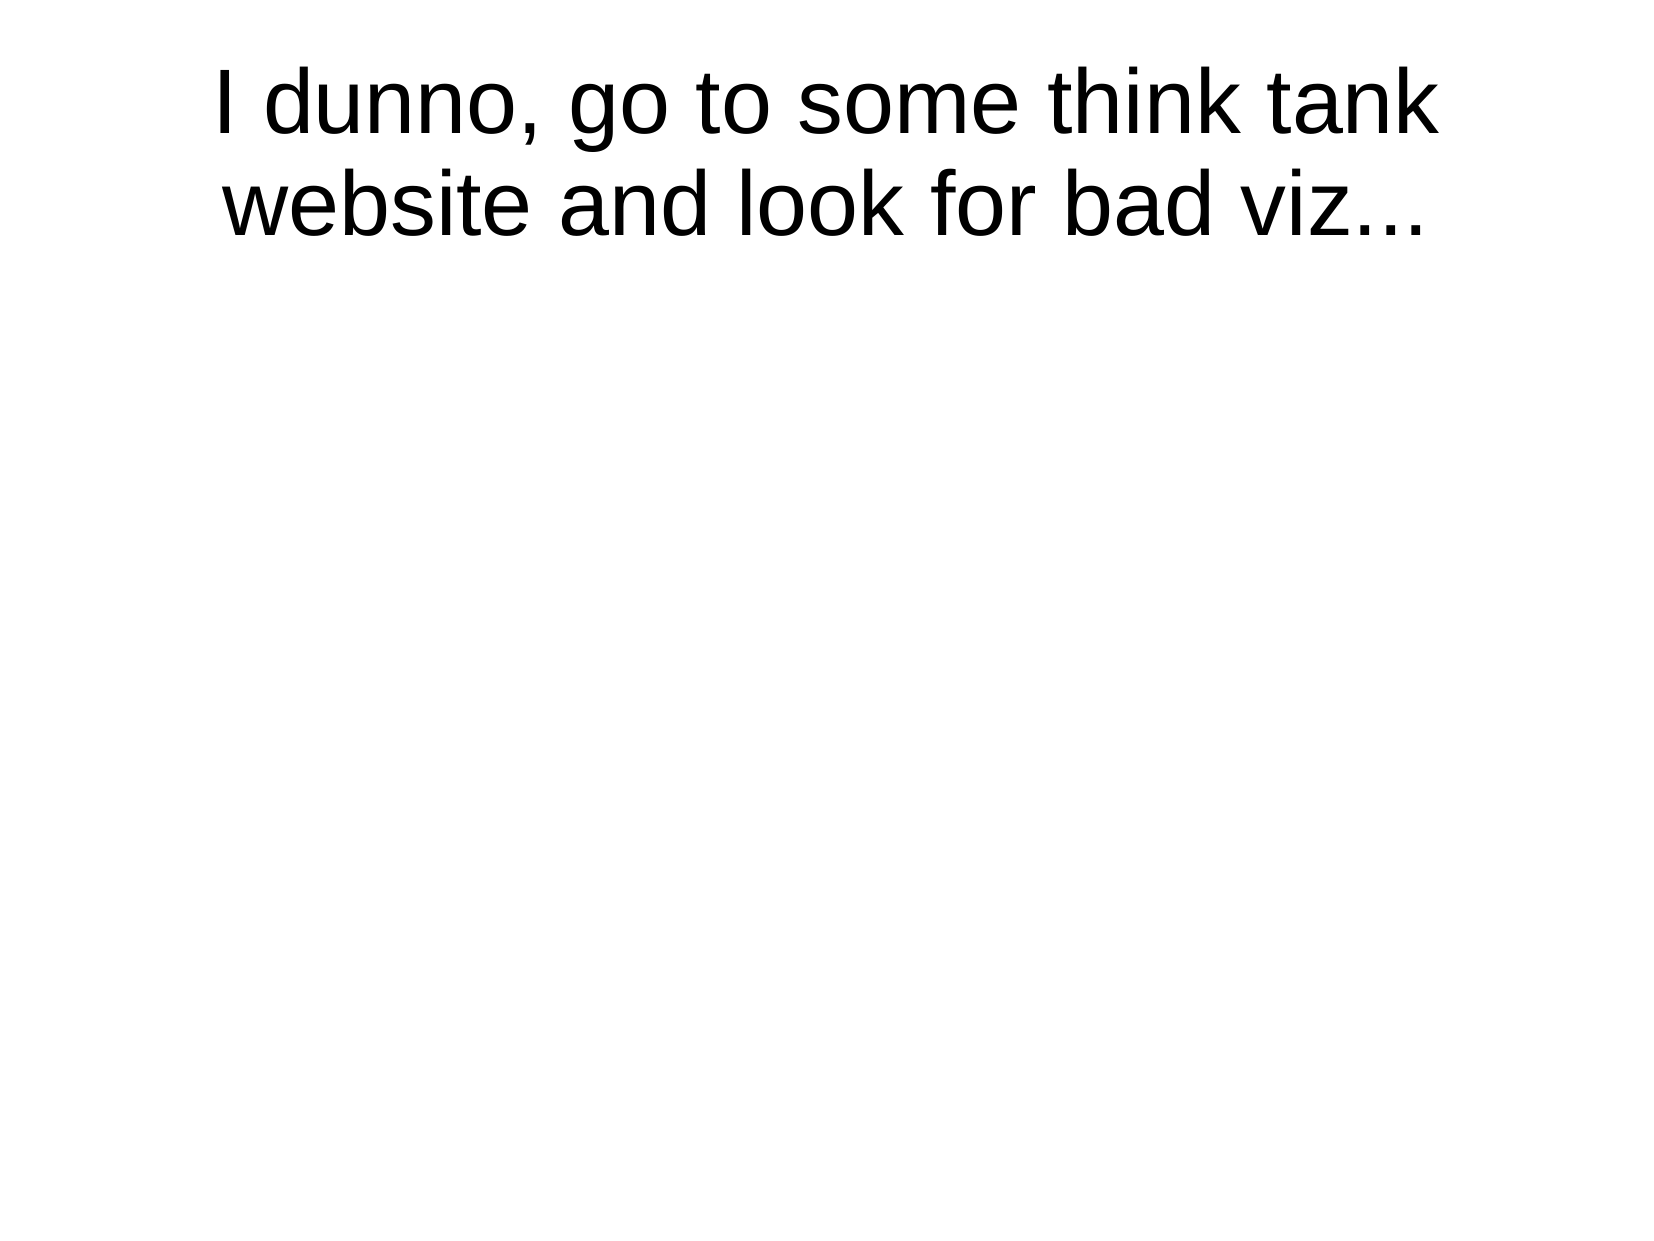

# I dunno, go to some think tank website and look for bad viz...